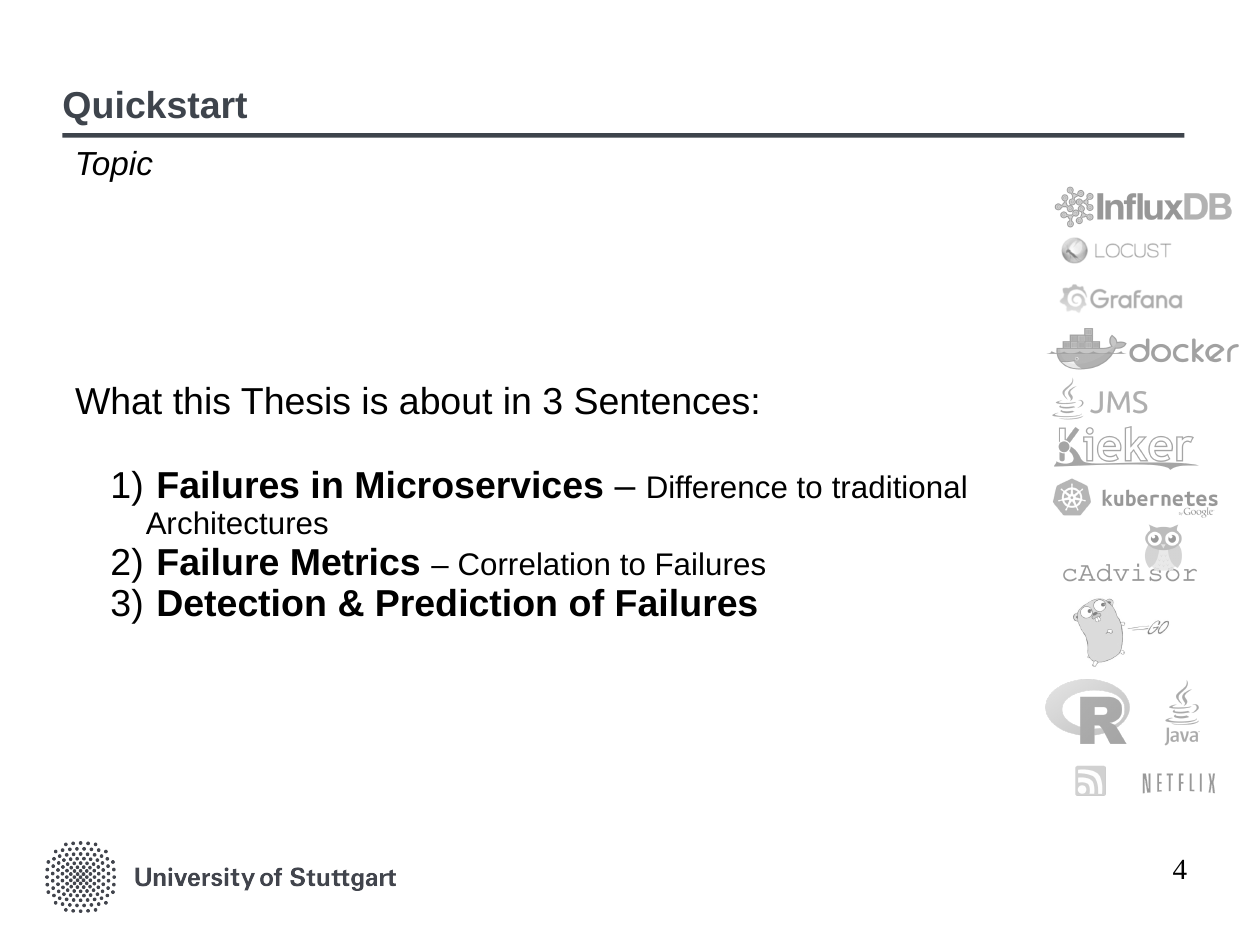

# Quickstart
Topic
What this Thesis is about in 3 Sentences:
 Failures in Microservices – Difference to traditional Architectures
 Failure Metrics – Correlation to Failures
 Detection & Prediction of Failures
4